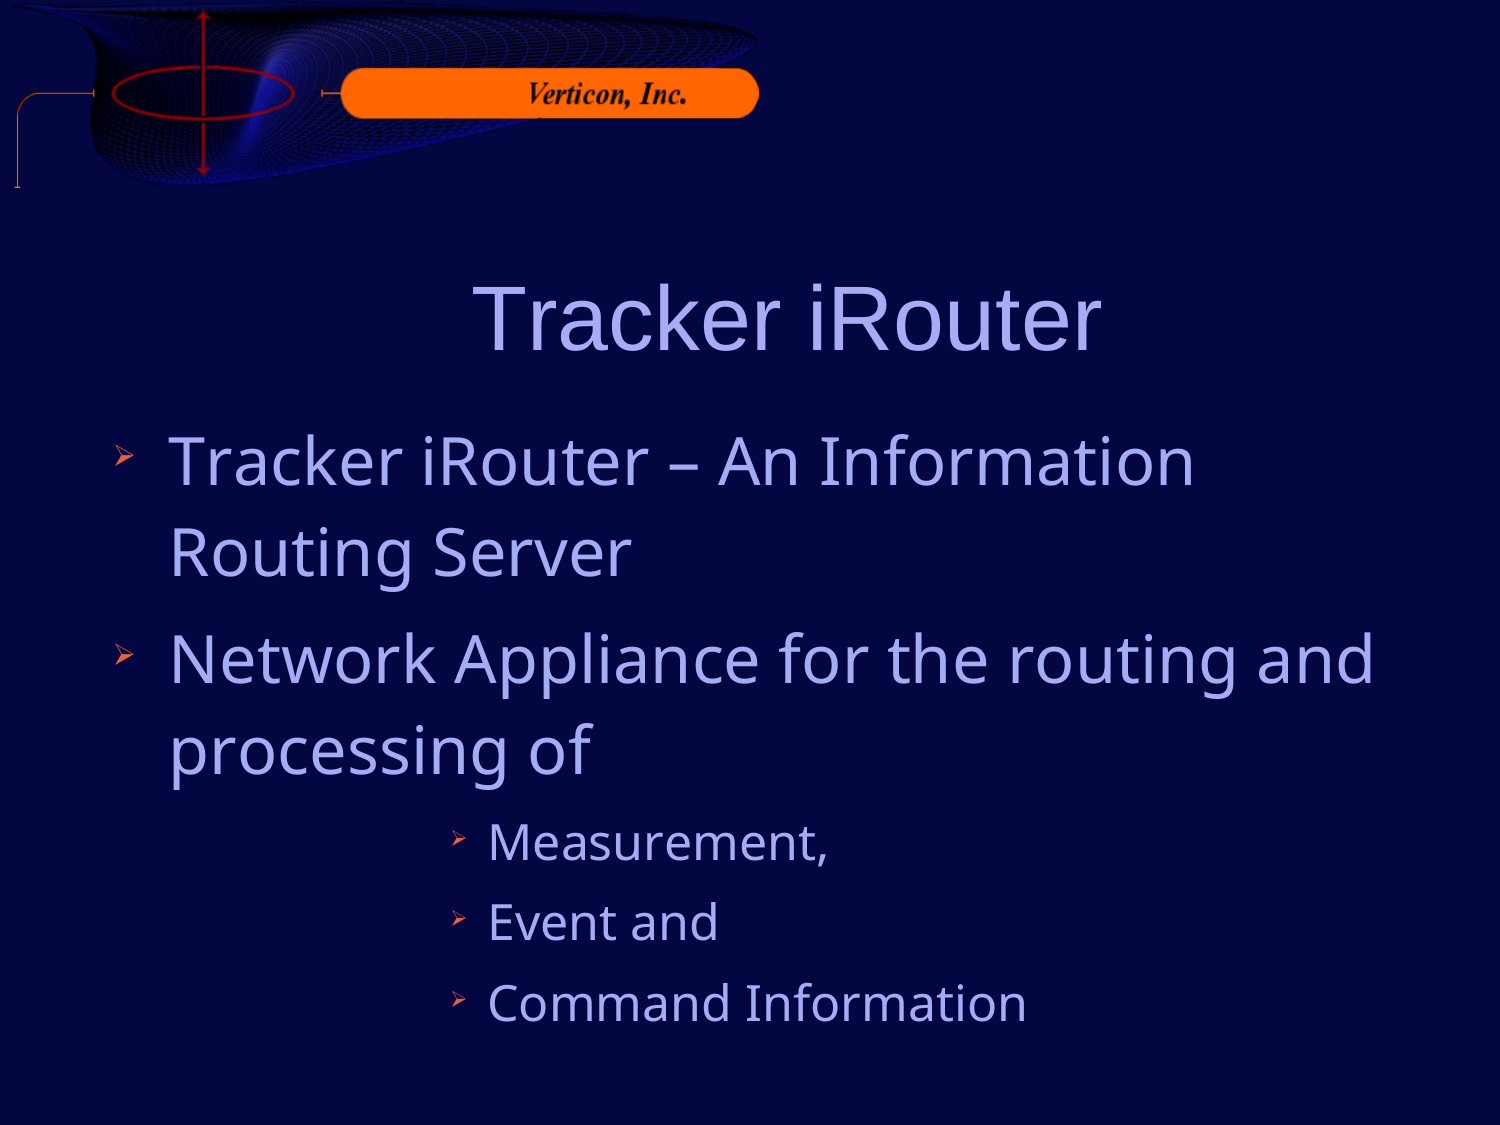

# Tracker iRouter
Tracker iRouter – An Information Routing Server
Network Appliance for the routing and processing of
Measurement,
Event and
Command Information